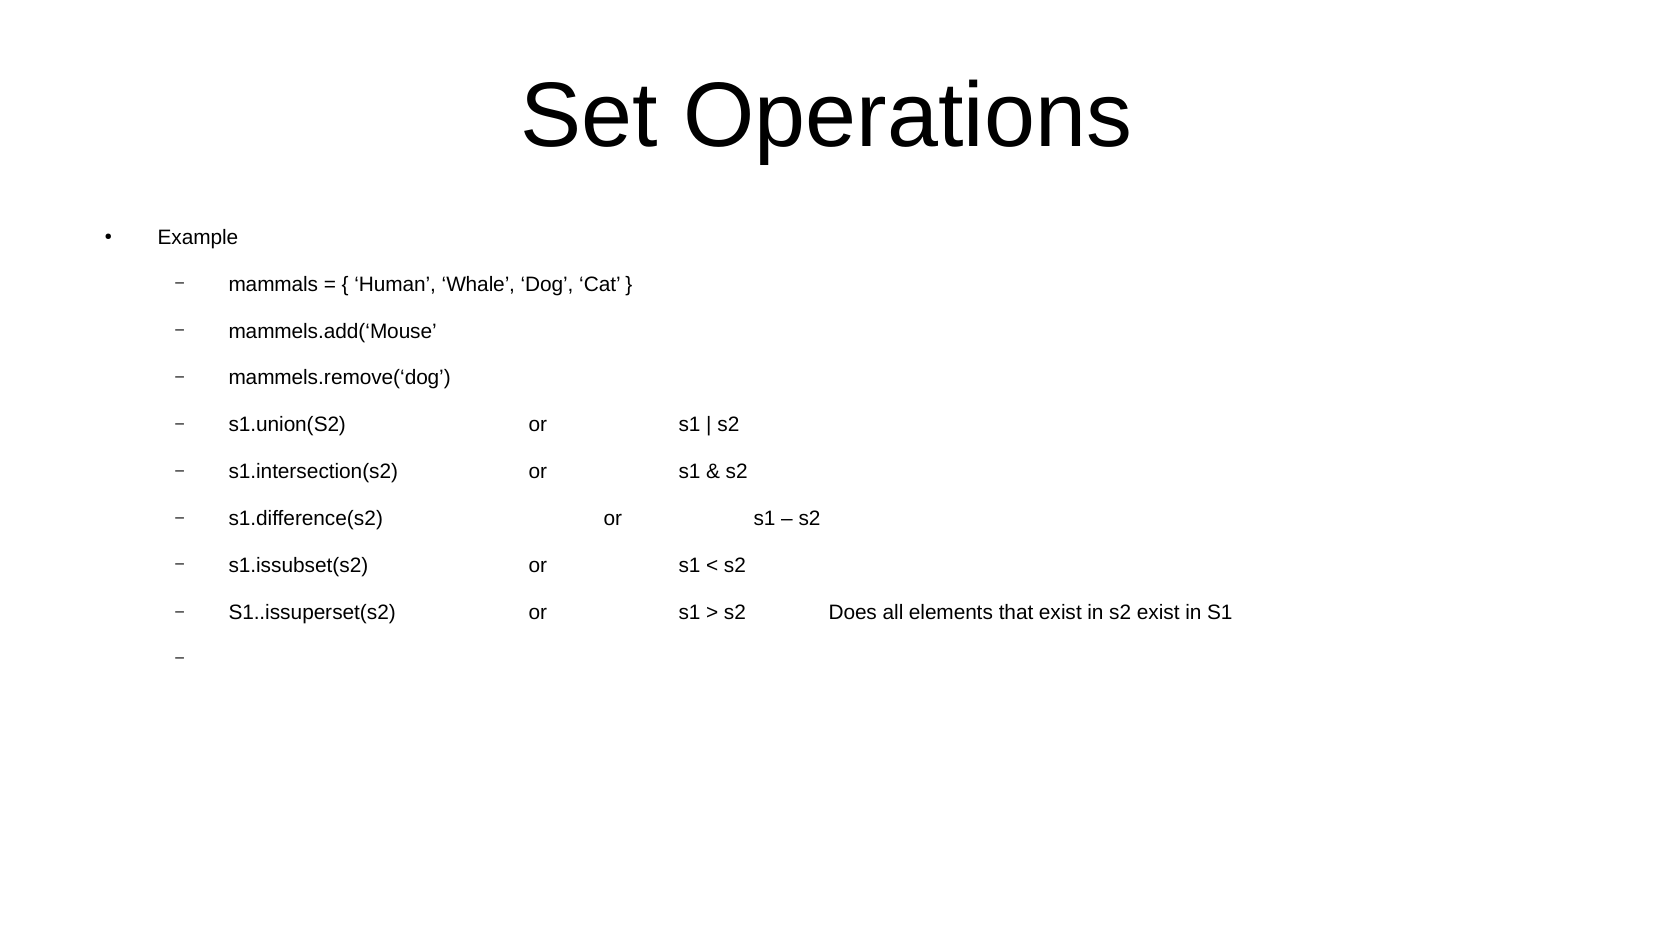

# Set Operations
Example
mammals = { ‘Human’, ‘Whale’, ‘Dog’, ‘Cat’ }
mammels.add(‘Mouse’
mammels.remove(‘dog’)
s1.union(S2)			or 		s1 | s2
s1.intersection(s2)		or 		s1 & s2
s1.difference(s2)			or 		s1 – s2
s1.issubset(s2)			or 		s1 < s2
S1..issuperset(s2)		or 		s1 > s2		Does all elements that exist in s2 exist in S1